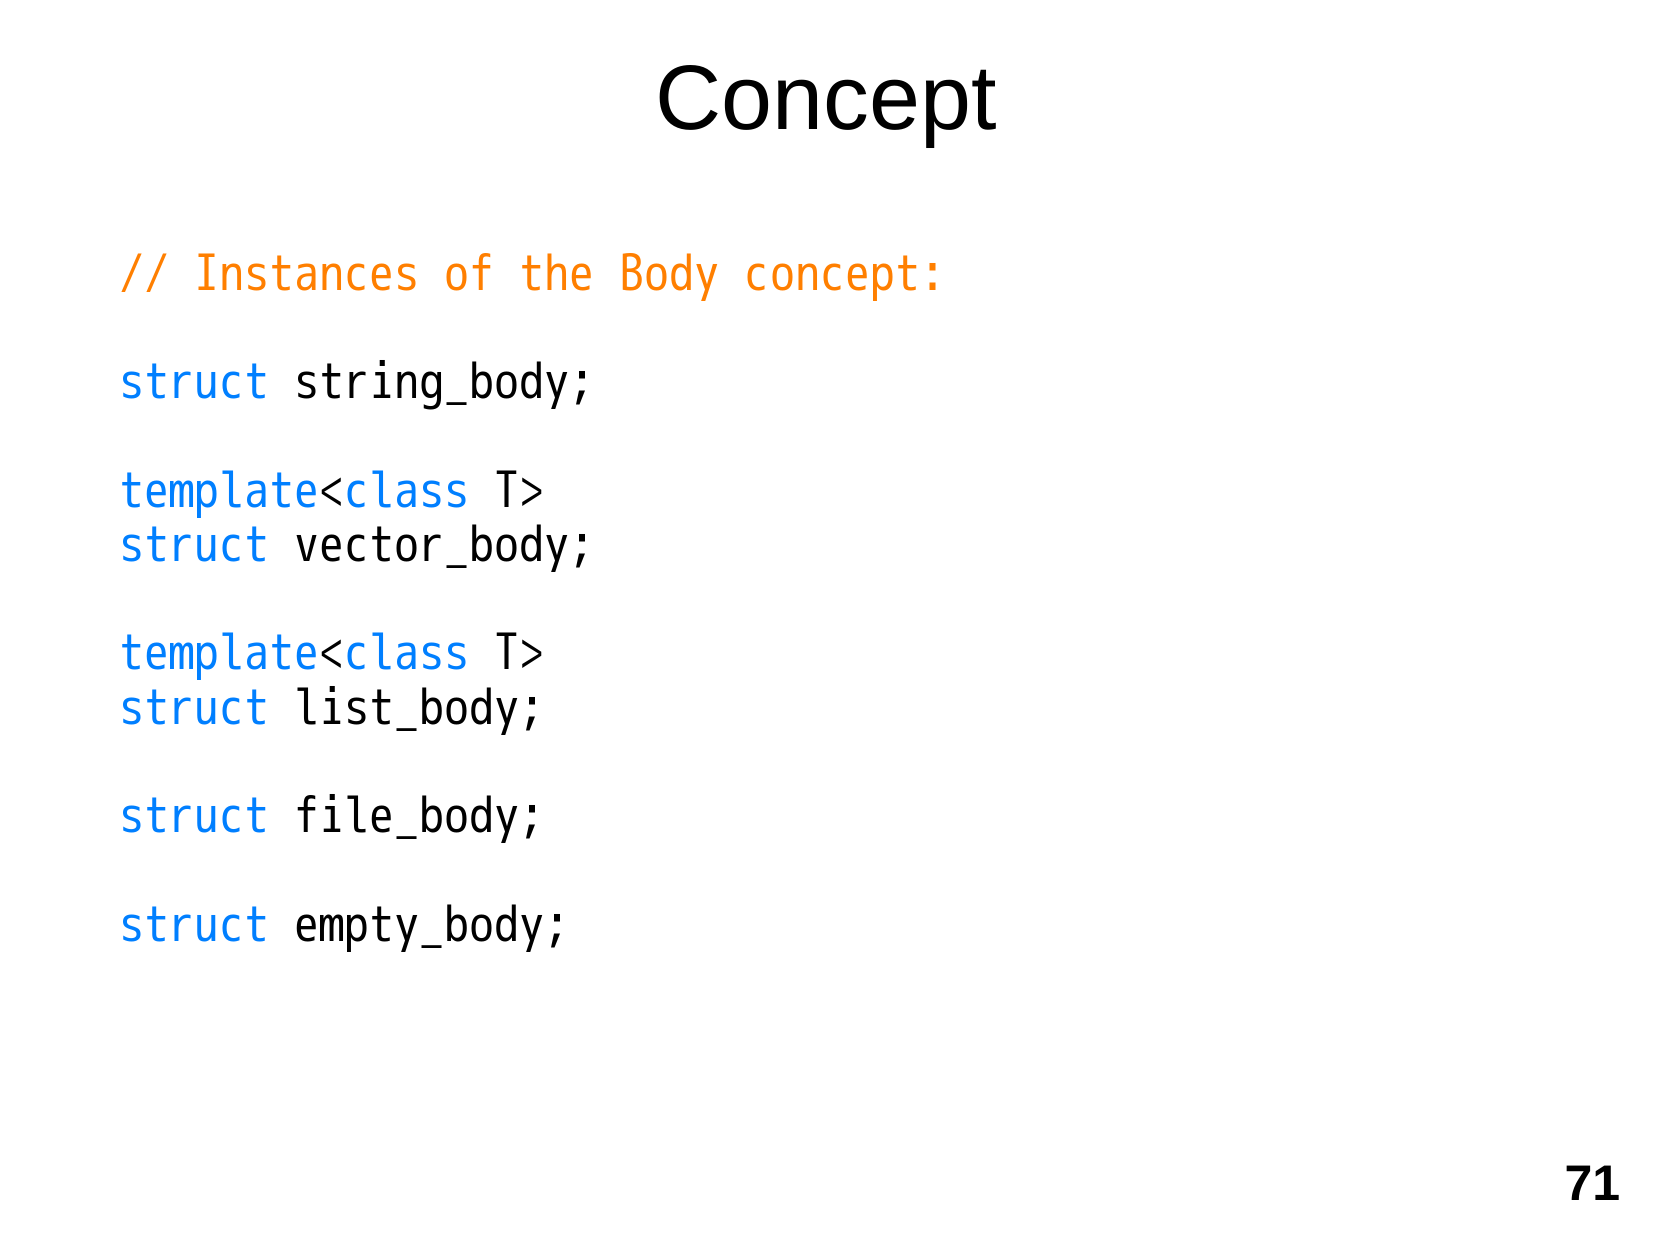

# Concept
// Instances of the Body concept:
struct string_body;
template<class T>
struct vector_body;
template<class T>
struct list_body;
struct file_body;
struct empty_body;
71